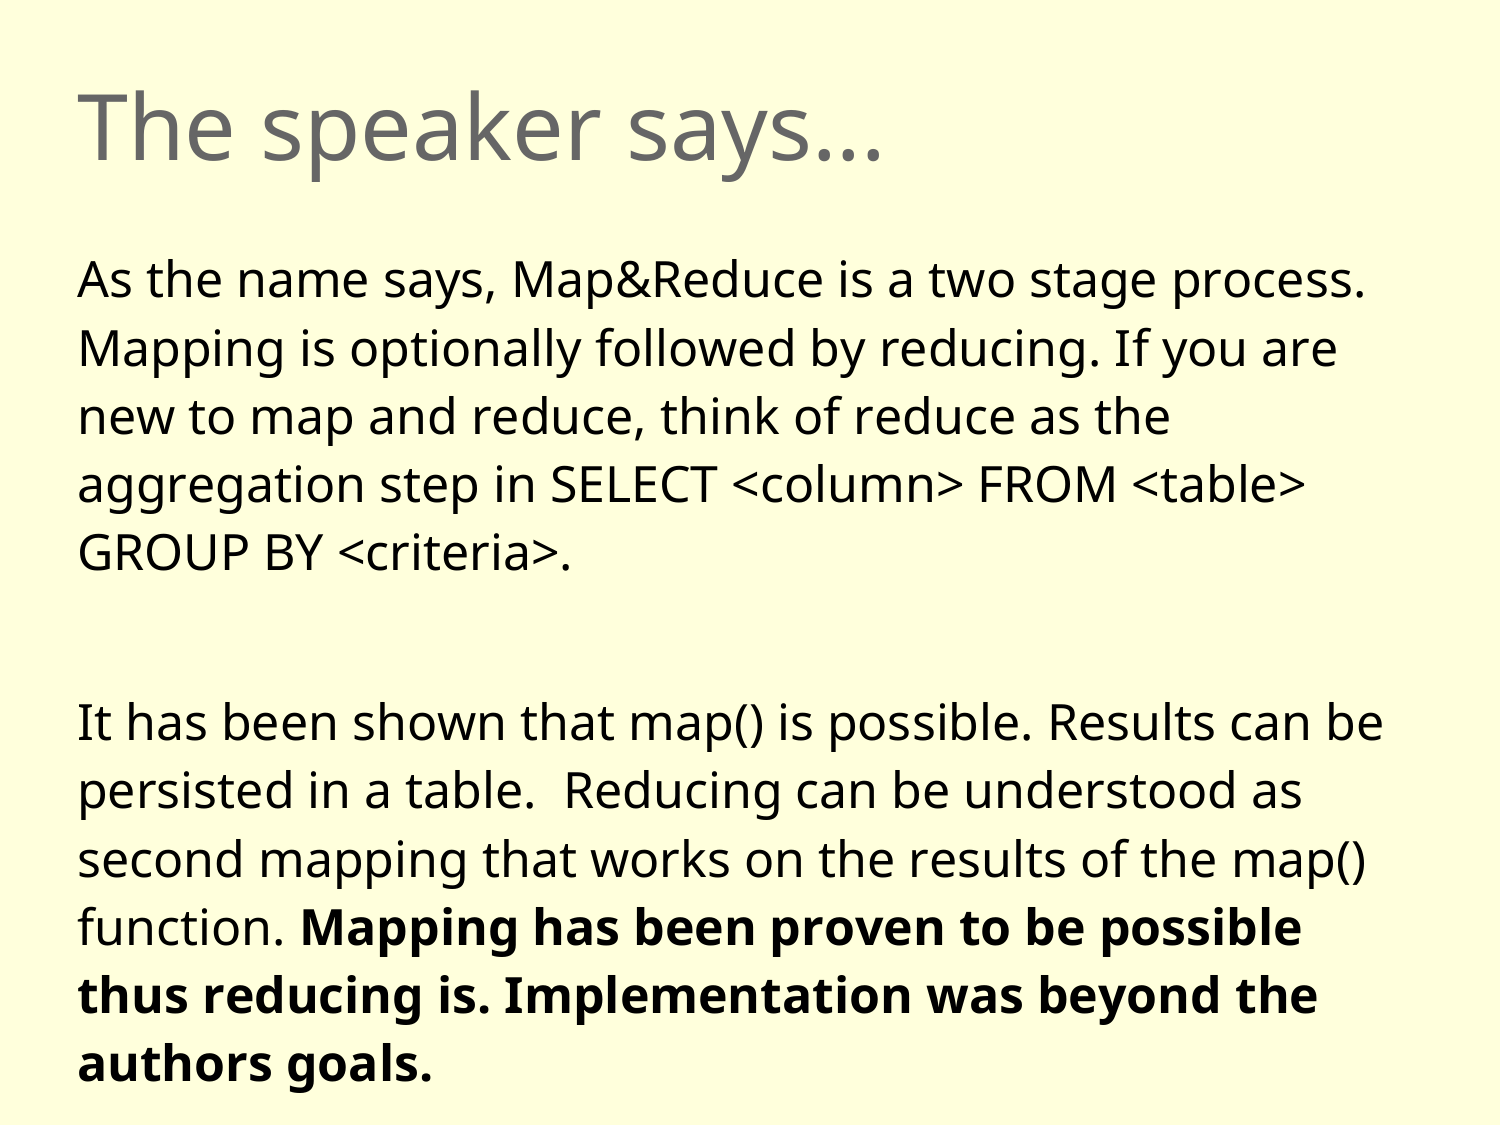

# The speaker says...
As the name says, Map&Reduce is a two stage process. Mapping is optionally followed by reducing. If you are new to map and reduce, think of reduce as the aggregation step in SELECT <column> FROM <table> GROUP BY <criteria>.
It has been shown that map() is possible. Results can be persisted in a table. Reducing can be understood as second mapping that works on the results of the map() function. Mapping has been proven to be possible thus reducing is. Implementation was beyond the authors goals.